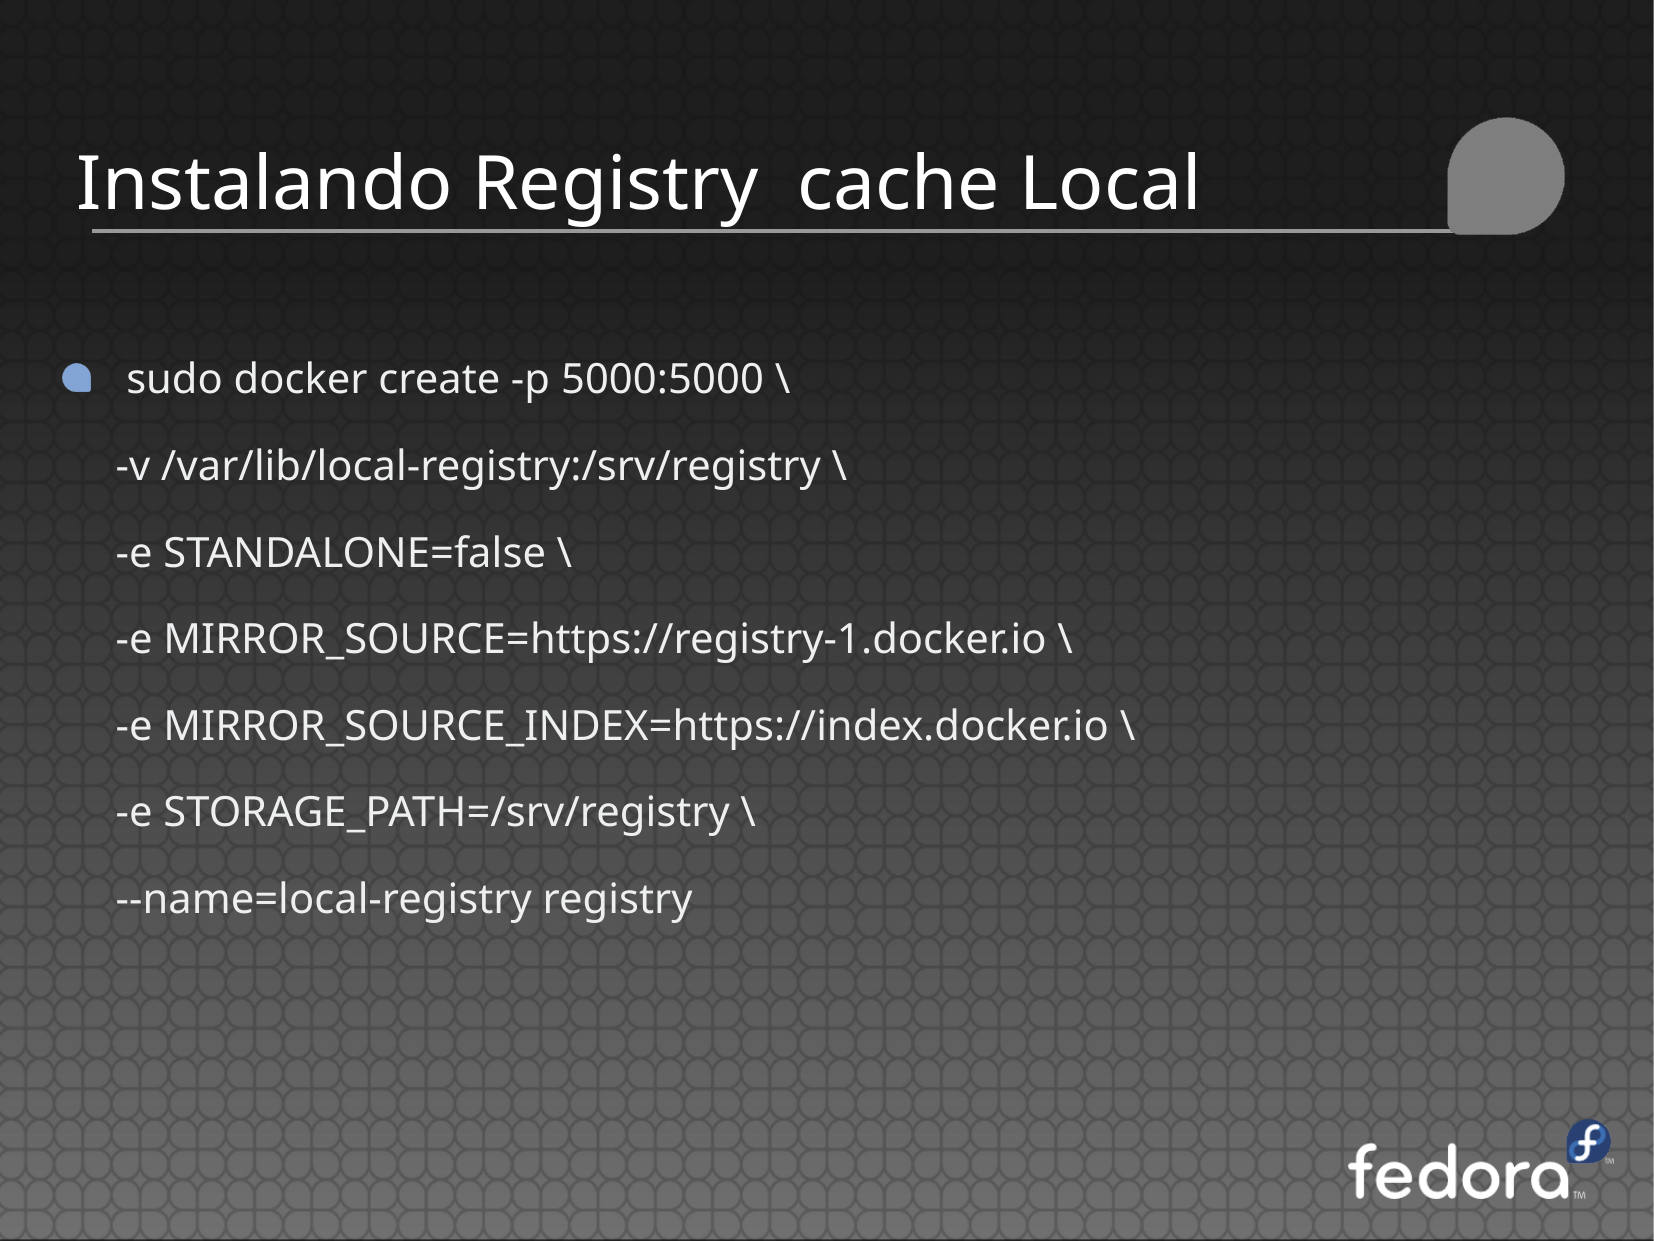

# Instalando Registry cache Local
 sudo docker create -p 5000:5000 \
-v /var/lib/local-registry:/srv/registry \
-e STANDALONE=false \
-e MIRROR_SOURCE=https://registry-1.docker.io \
-e MIRROR_SOURCE_INDEX=https://index.docker.io \
-e STORAGE_PATH=/srv/registry \
--name=local-registry registry